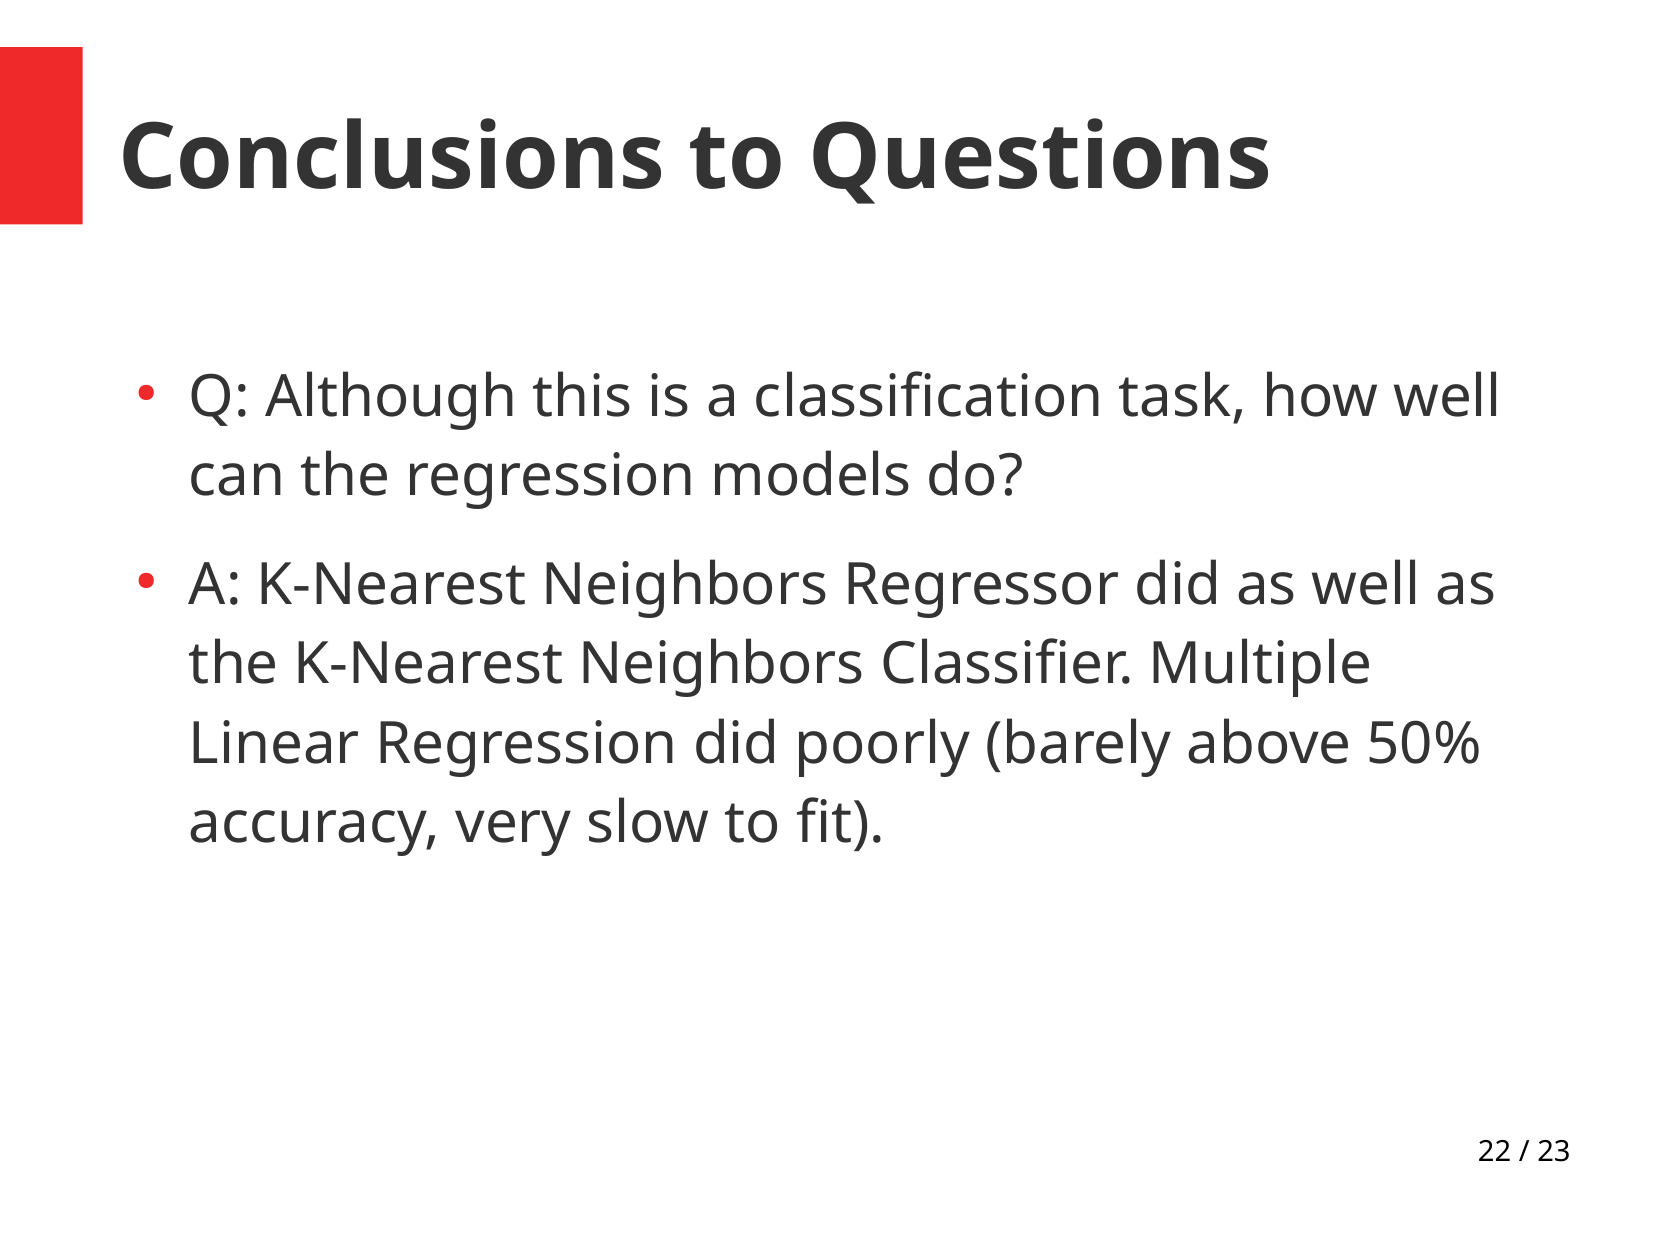

# Conclusions to Questions
Q: Although this is a classification task, how well can the regression models do?
A: K-Nearest Neighbors Regressor did as well as the K-Nearest Neighbors Classifier. Multiple Linear Regression did poorly (barely above 50% accuracy, very slow to fit).
22